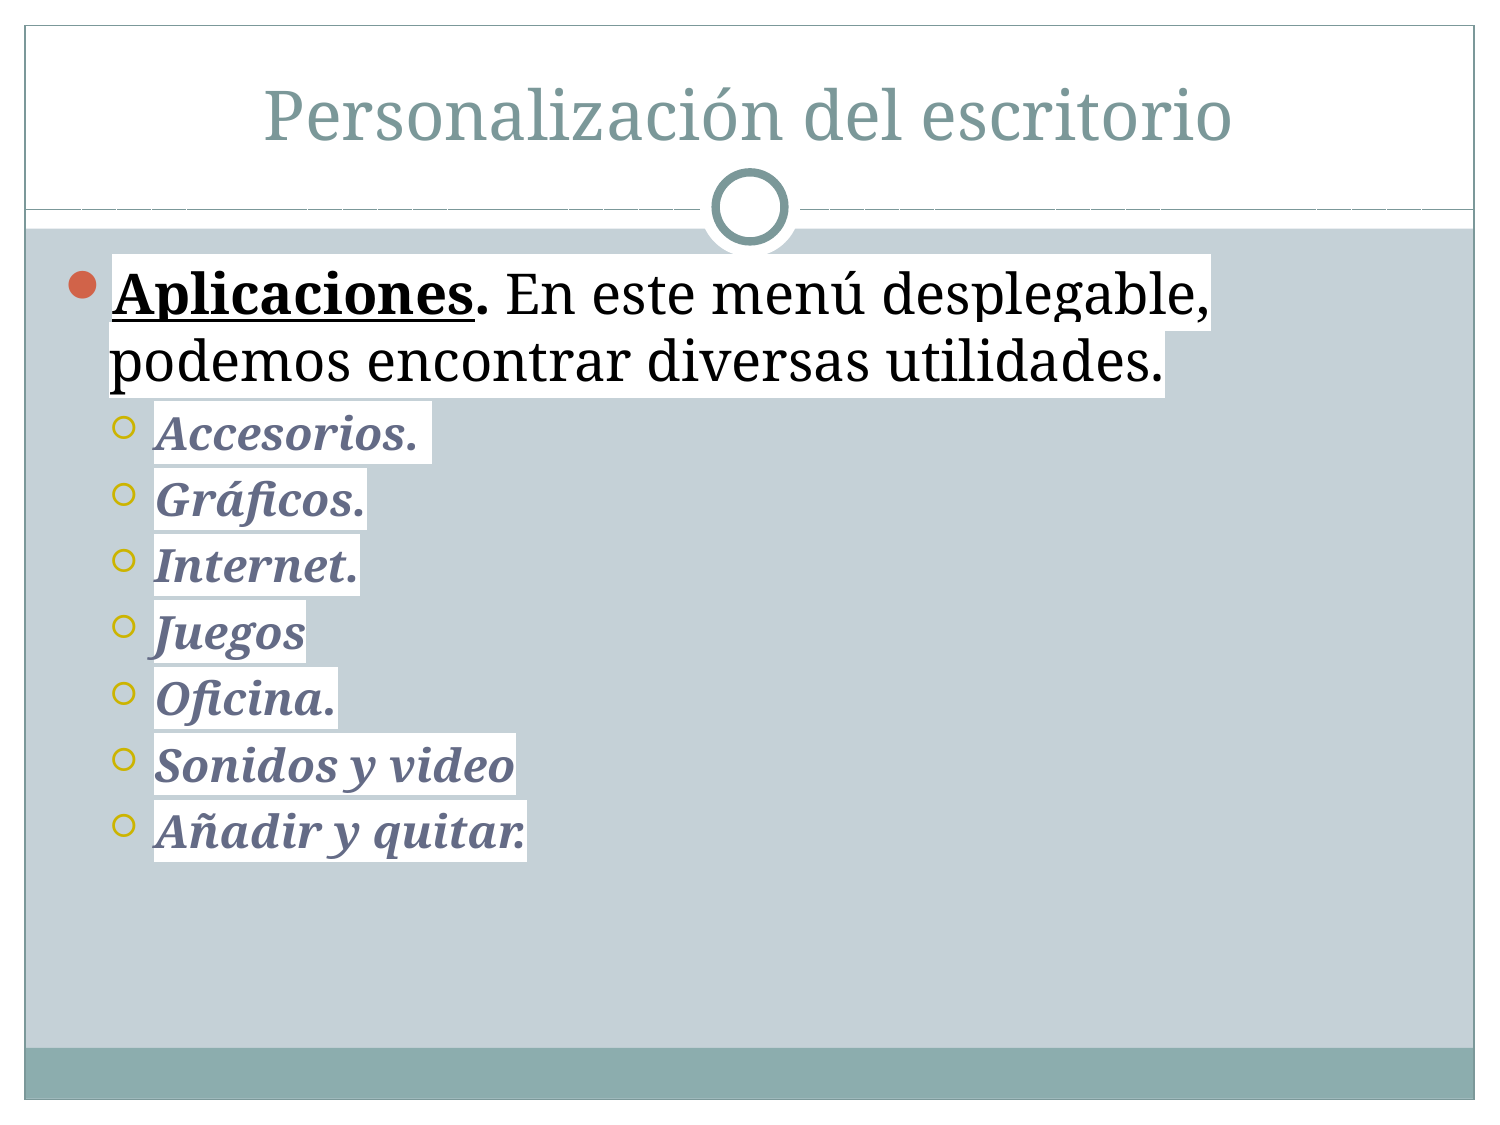

# Personalización del escritorio
Aplicaciones. En este menú desplegable, podemos encontrar diversas utilidades.
Accesorios.
Gráficos.
Internet.
Juegos
Oficina.
Sonidos y video
Añadir y quitar.